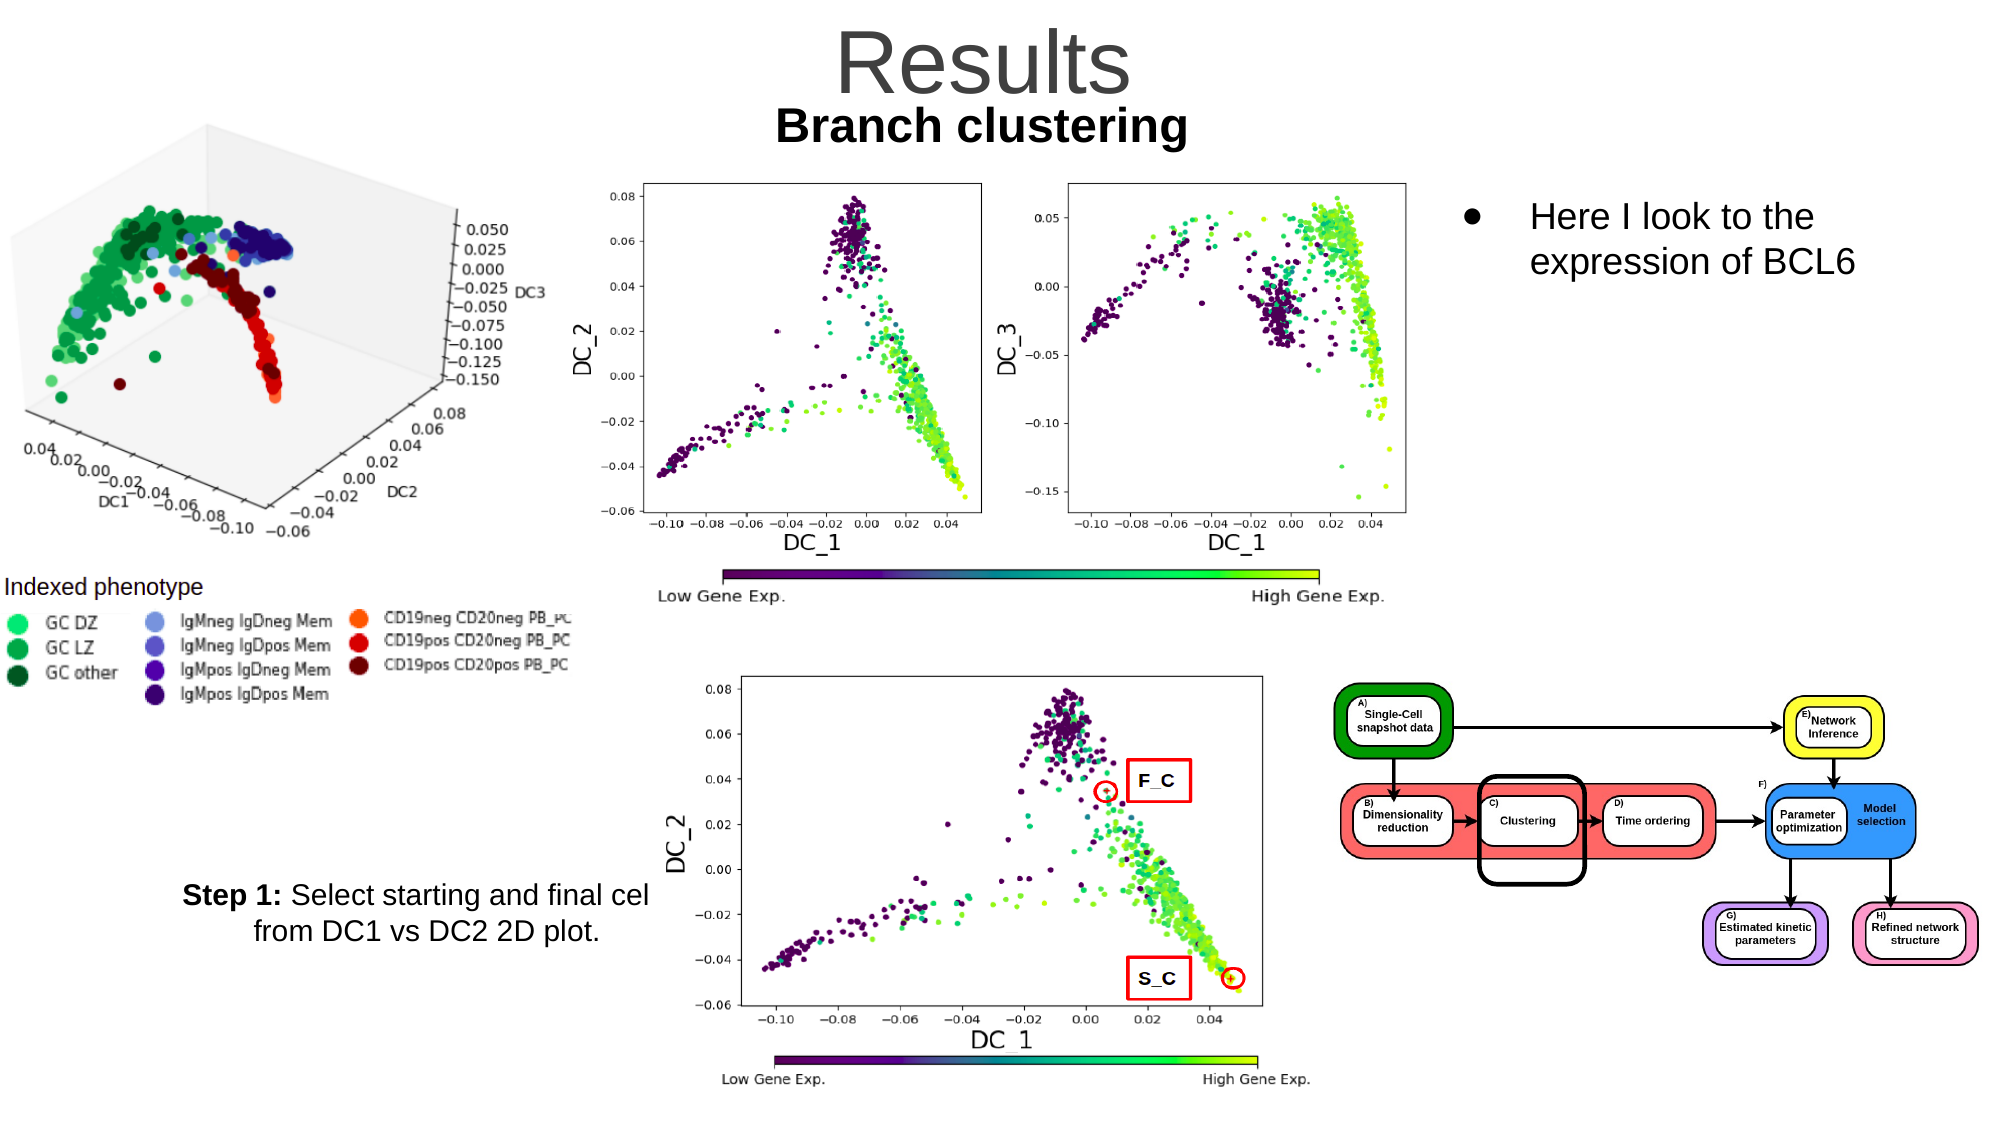

Results
Branch clustering
Here I look to the expression of BCL6
Step 1: Select starting and final cells from DC1 vs DC2 2D plot.